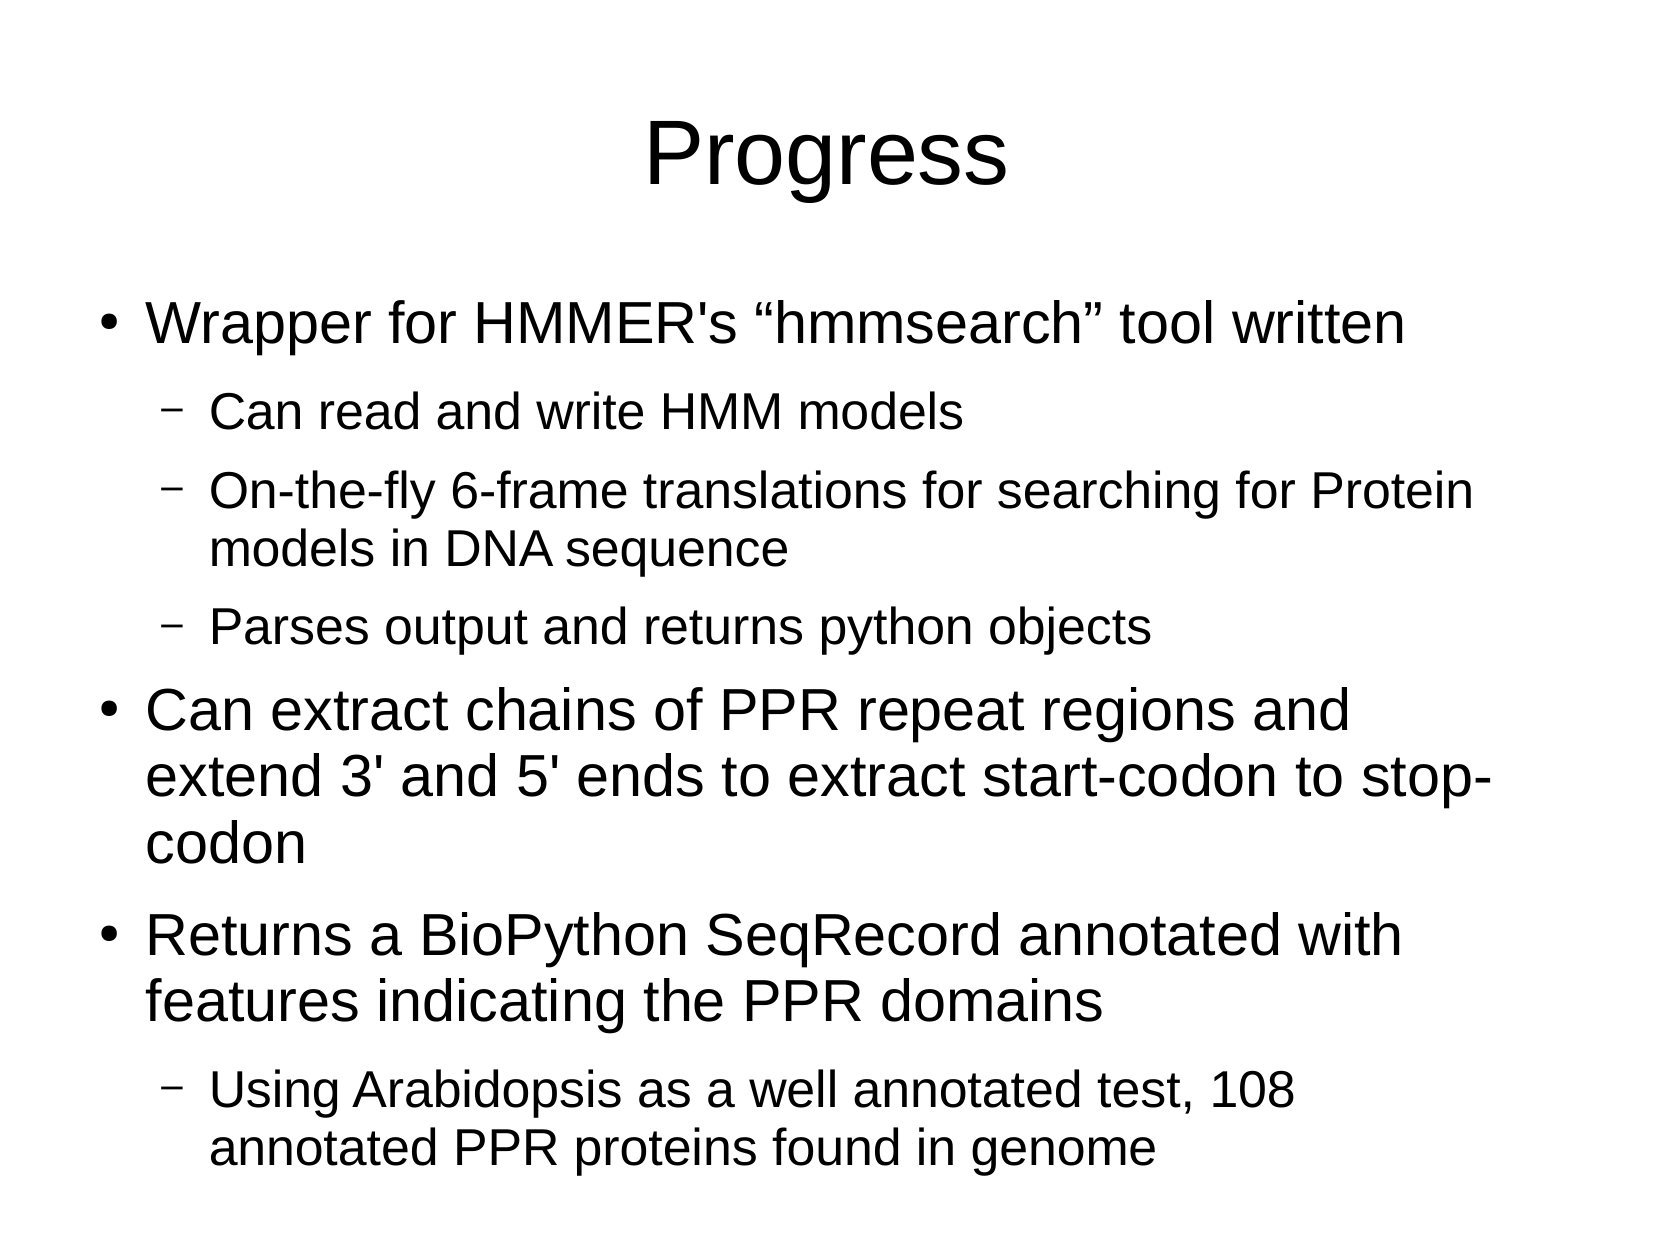

# Progress
Wrapper for HMMER's “hmmsearch” tool written
Can read and write HMM models
On-the-fly 6-frame translations for searching for Protein models in DNA sequence
Parses output and returns python objects
Can extract chains of PPR repeat regions and extend 3' and 5' ends to extract start-codon to stop-codon
Returns a BioPython SeqRecord annotated with features indicating the PPR domains
Using Arabidopsis as a well annotated test, 108 annotated PPR proteins found in genome